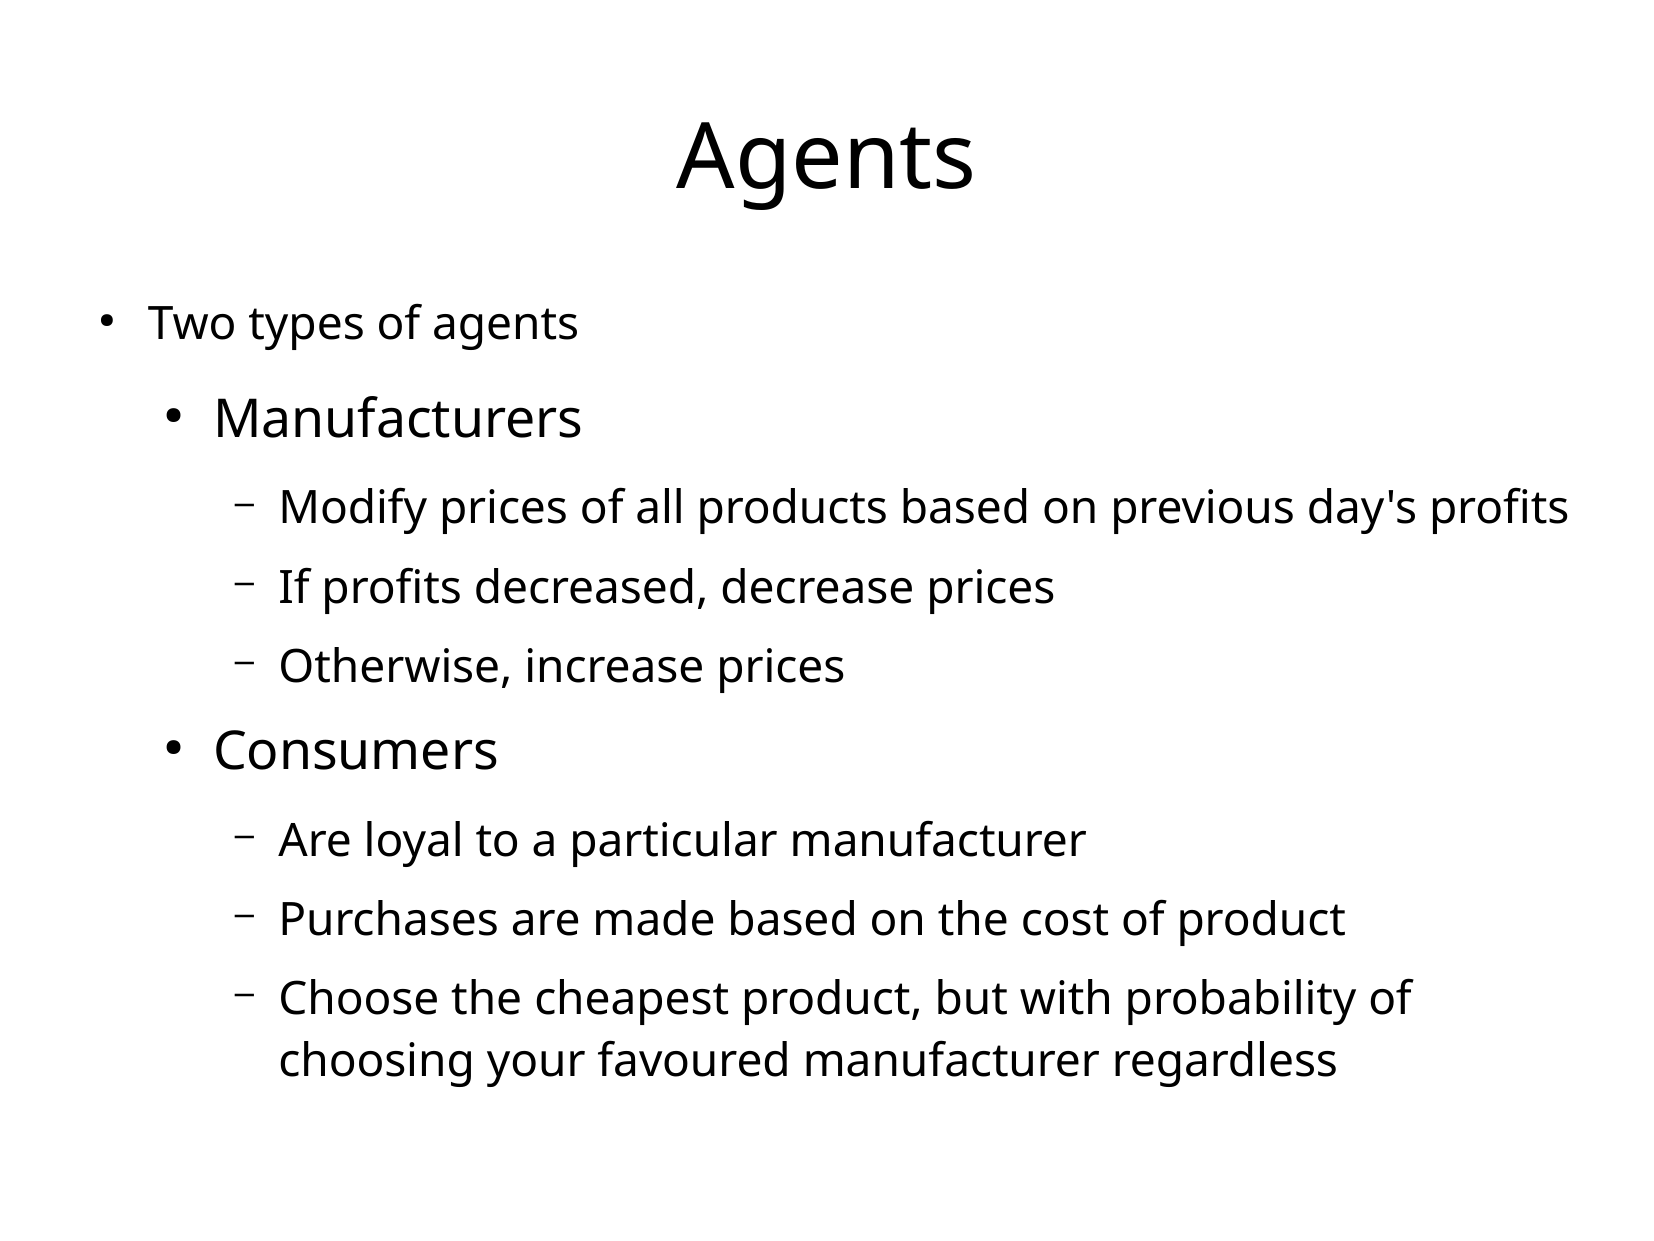

# Agents
Two types of agents
Manufacturers
Modify prices of all products based on previous day's profits
If profits decreased, decrease prices
Otherwise, increase prices
Consumers
Are loyal to a particular manufacturer
Purchases are made based on the cost of product
Choose the cheapest product, but with probability of choosing your favoured manufacturer regardless